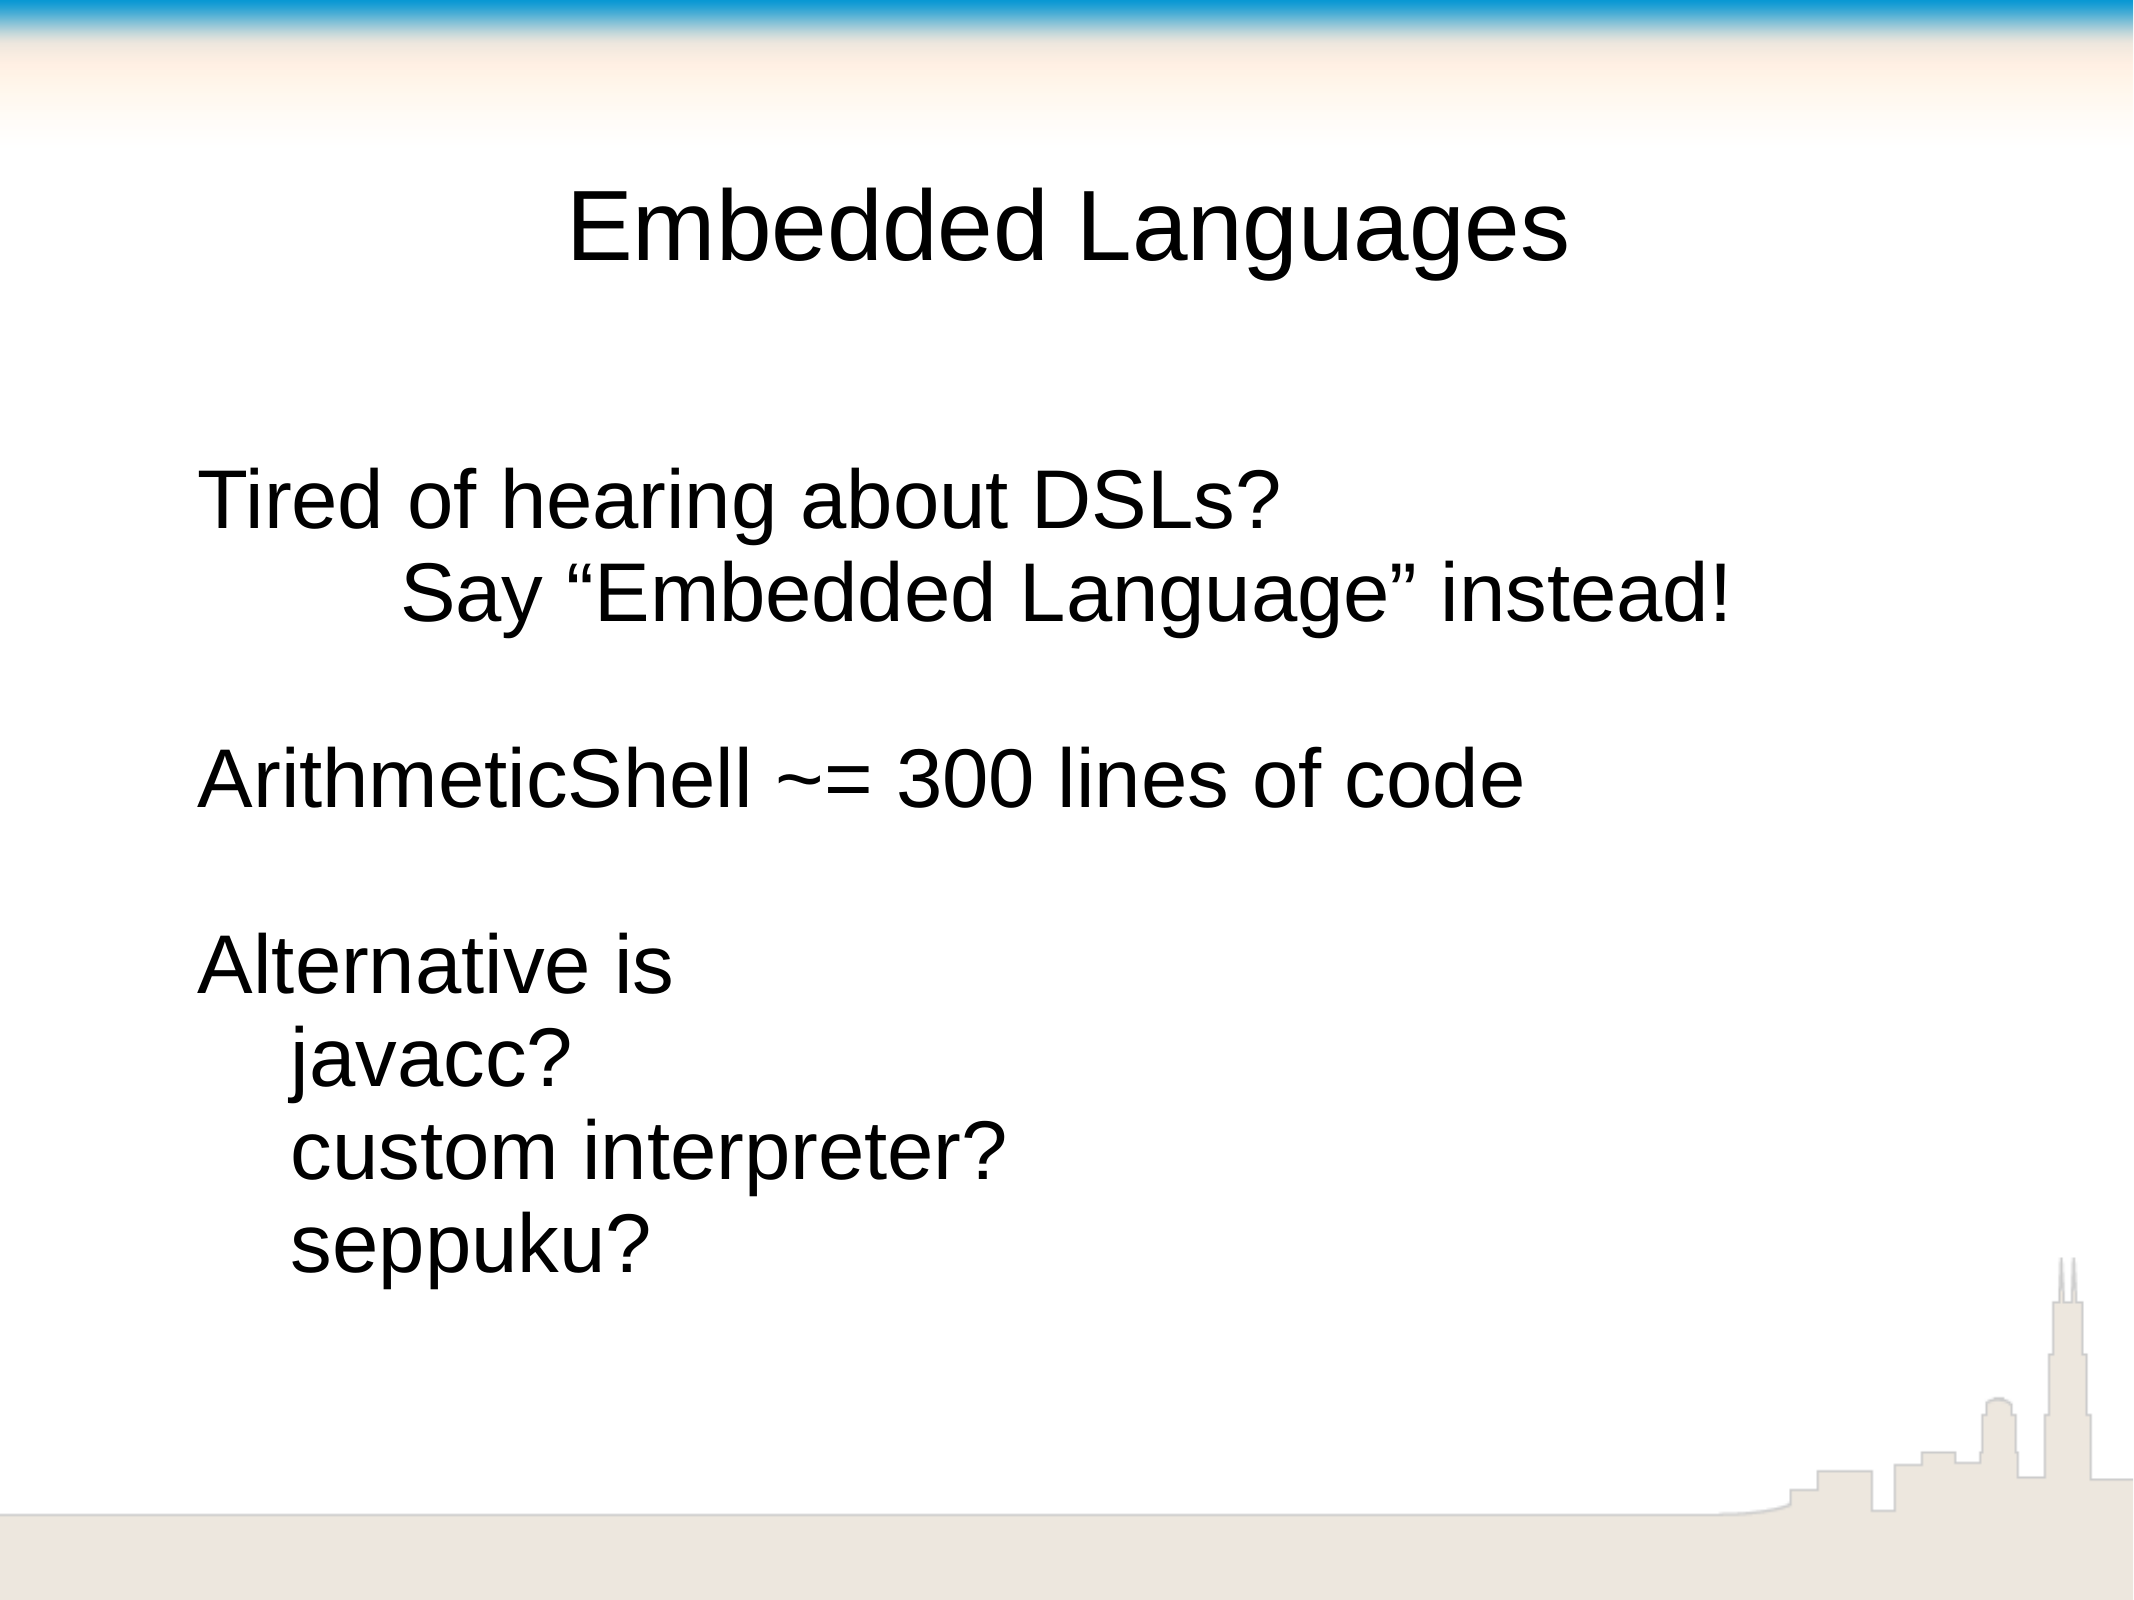

# Embedded Languages
Tired of hearing about DSLs?
Say “Embedded Language” instead!
ArithmeticShell ~= 300 lines of code
Alternative is
 javacc?
 custom interpreter?
 seppuku?